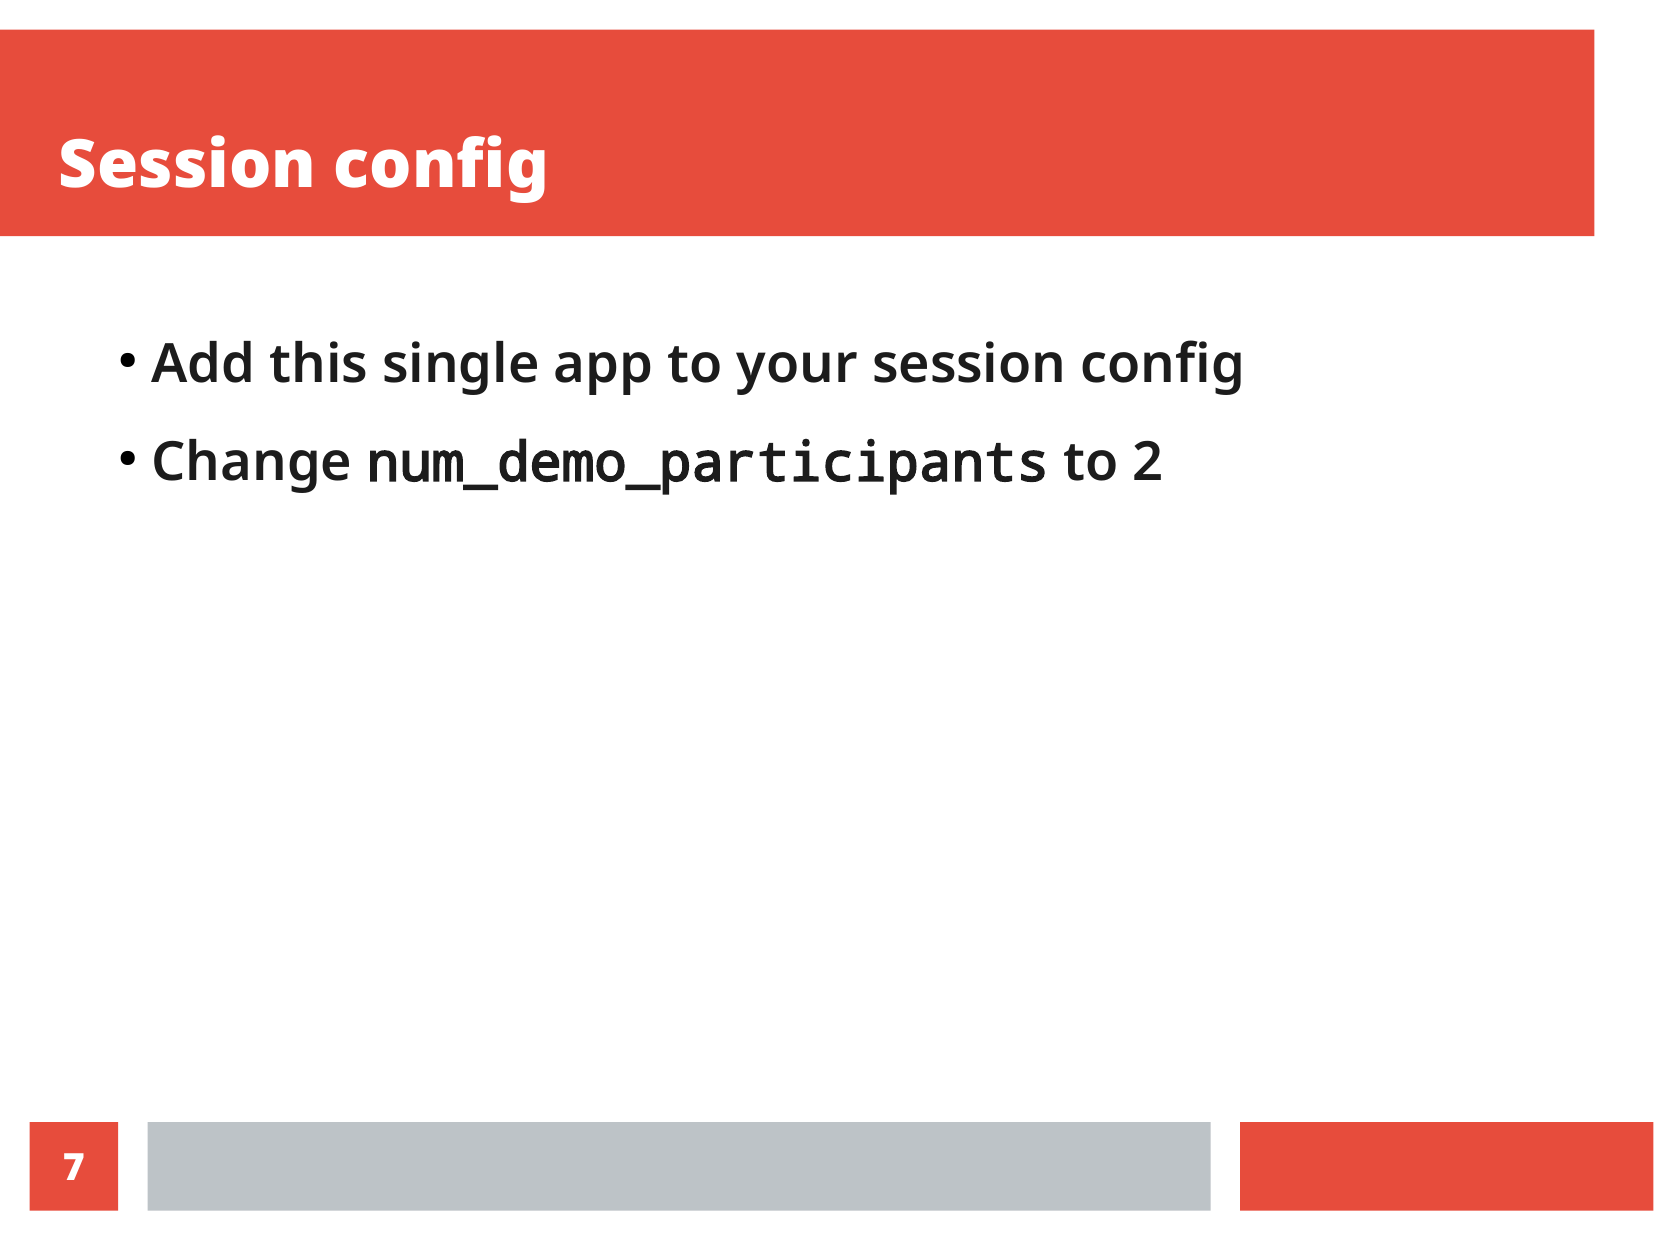

# Session config
 Add this single app to your session config
 Change num_demo_participants to 2
7